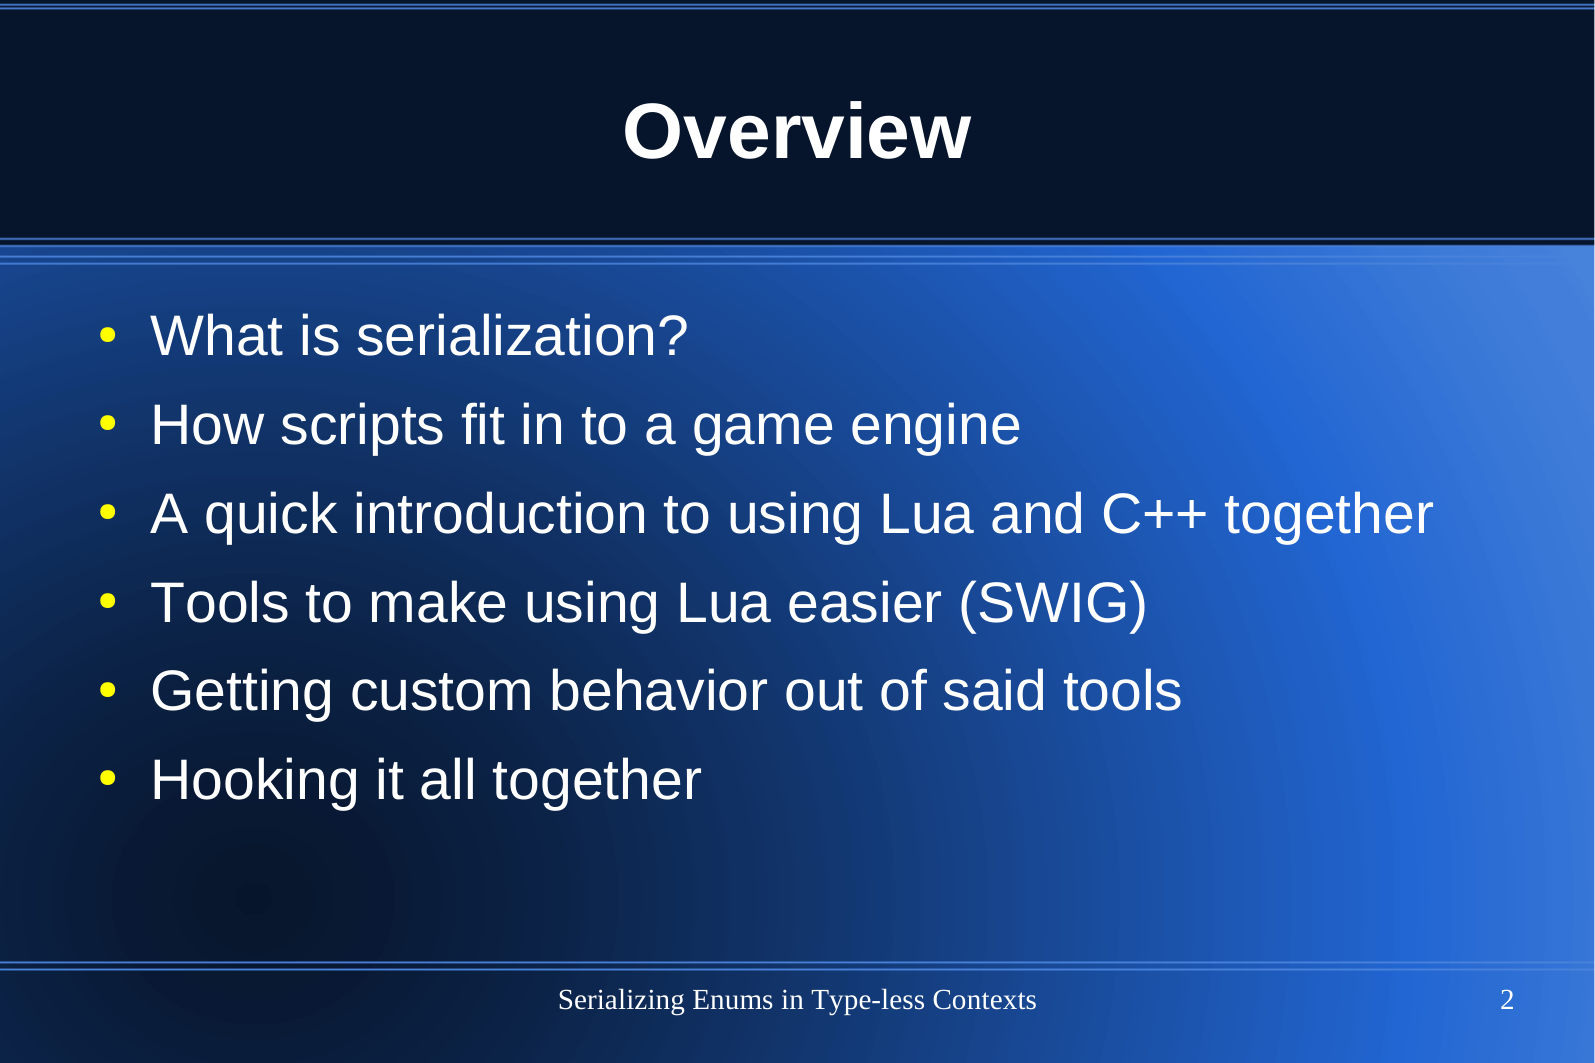

# Overview
What is serialization?
How scripts fit in to a game engine
A quick introduction to using Lua and C++ together
Tools to make using Lua easier (SWIG)
Getting custom behavior out of said tools
Hooking it all together
Serializing Enums in Type-less Contexts
2